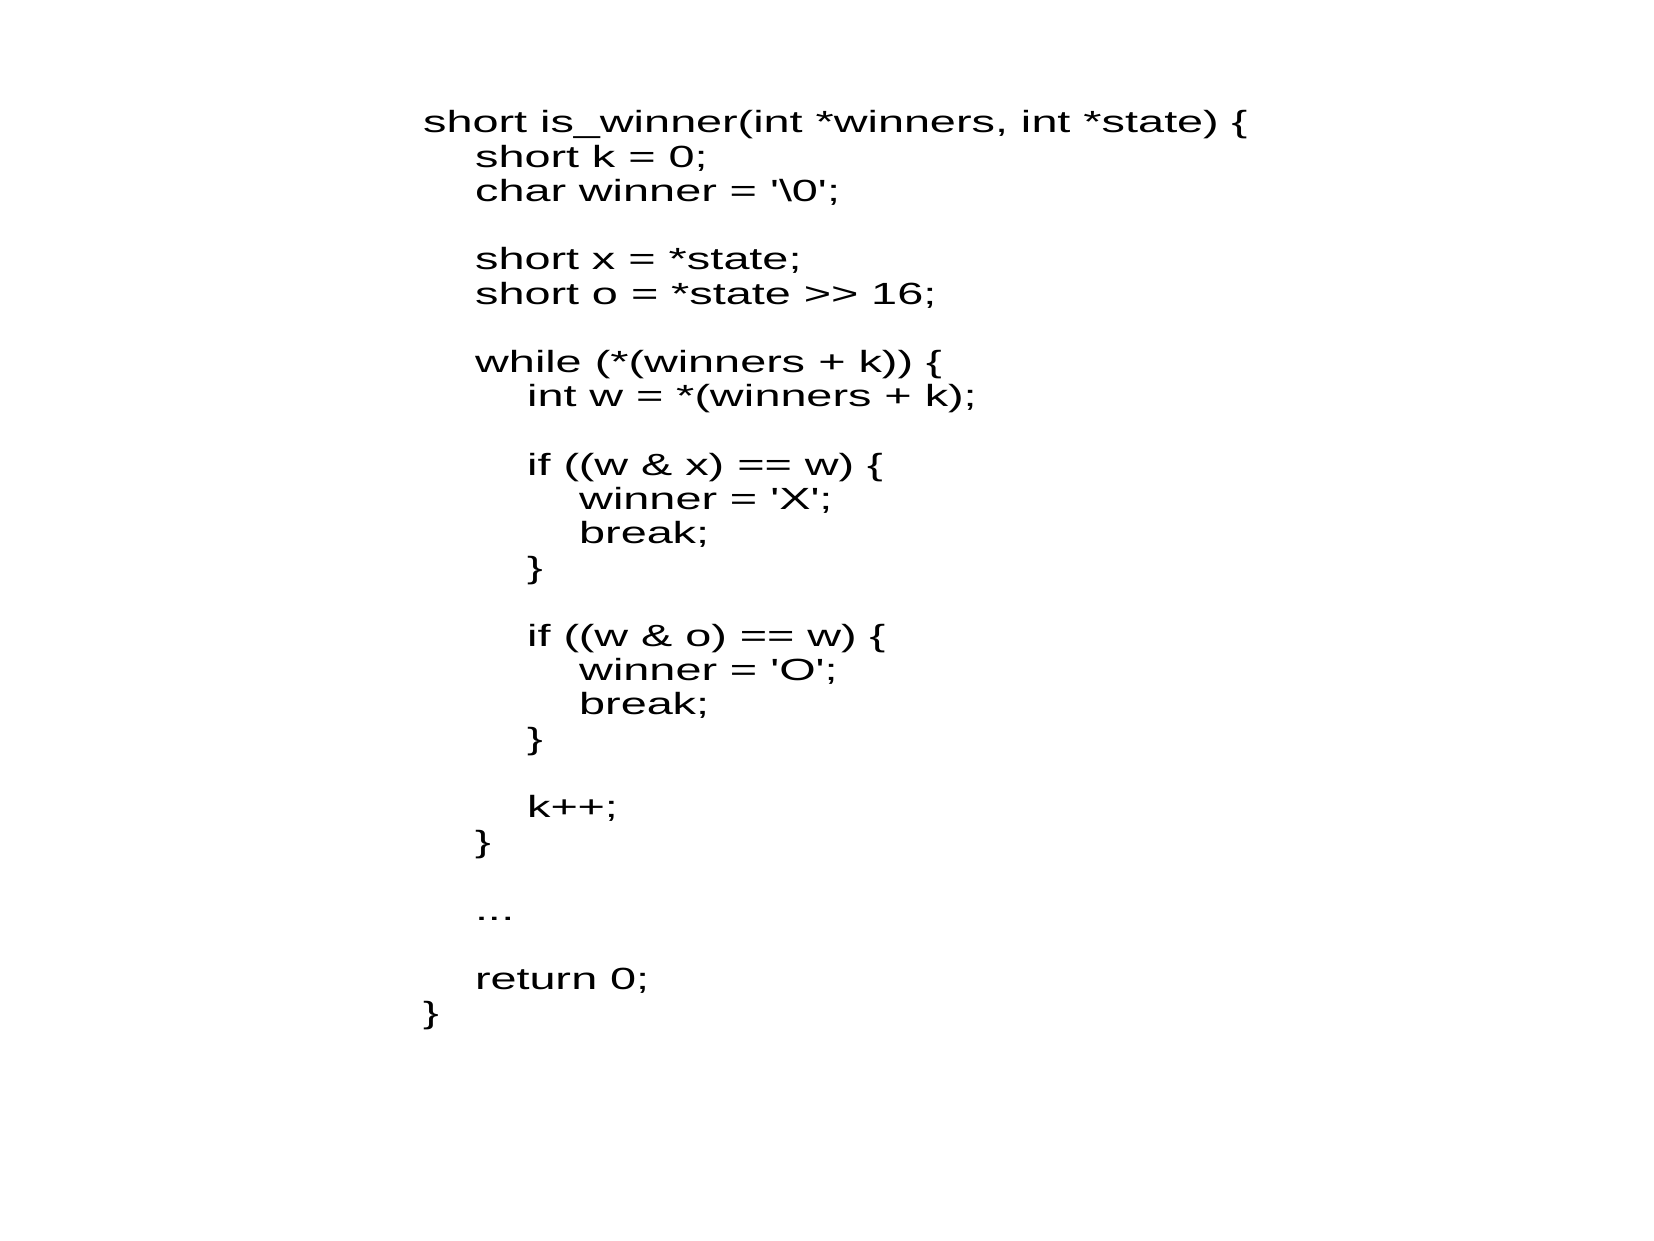

short is_winner(int *winners, int *state) {
 short k = 0;
 char winner = '\0';
 short x = *state;
 short o = *state >> 16;
 while (*(winners + k)) {
 int w = *(winners + k);
 if ((w & x) == w) {
 winner = 'X';
 break;
 }
 if ((w & o) == w) {
 winner = 'O';
 break;
 }
 k++;
 }
 ...
 return 0;
}